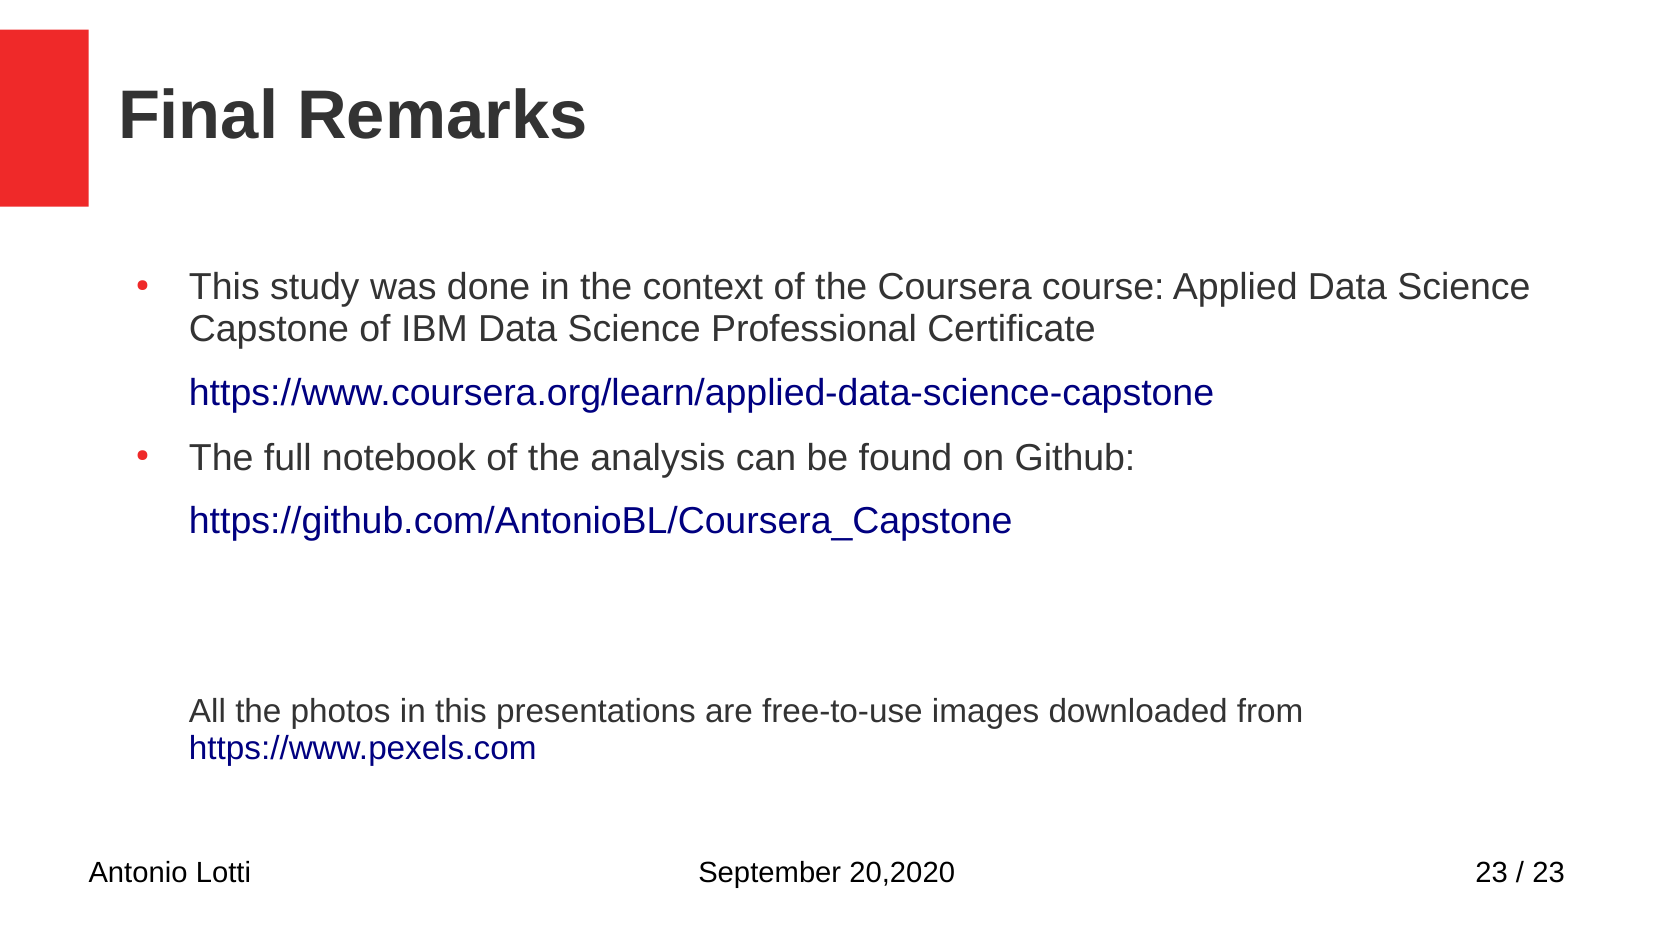

# Final Remarks
This study was done in the context of the Coursera course: Applied Data Science Capstone of IBM Data Science Professional Certificate
https://www.coursera.org/learn/applied-data-science-capstone
The full notebook of the analysis can be found on Github:
https://github.com/AntonioBL/Coursera_Capstone
All the photos in this presentations are free-to-use images downloaded from https://www.pexels.com
23